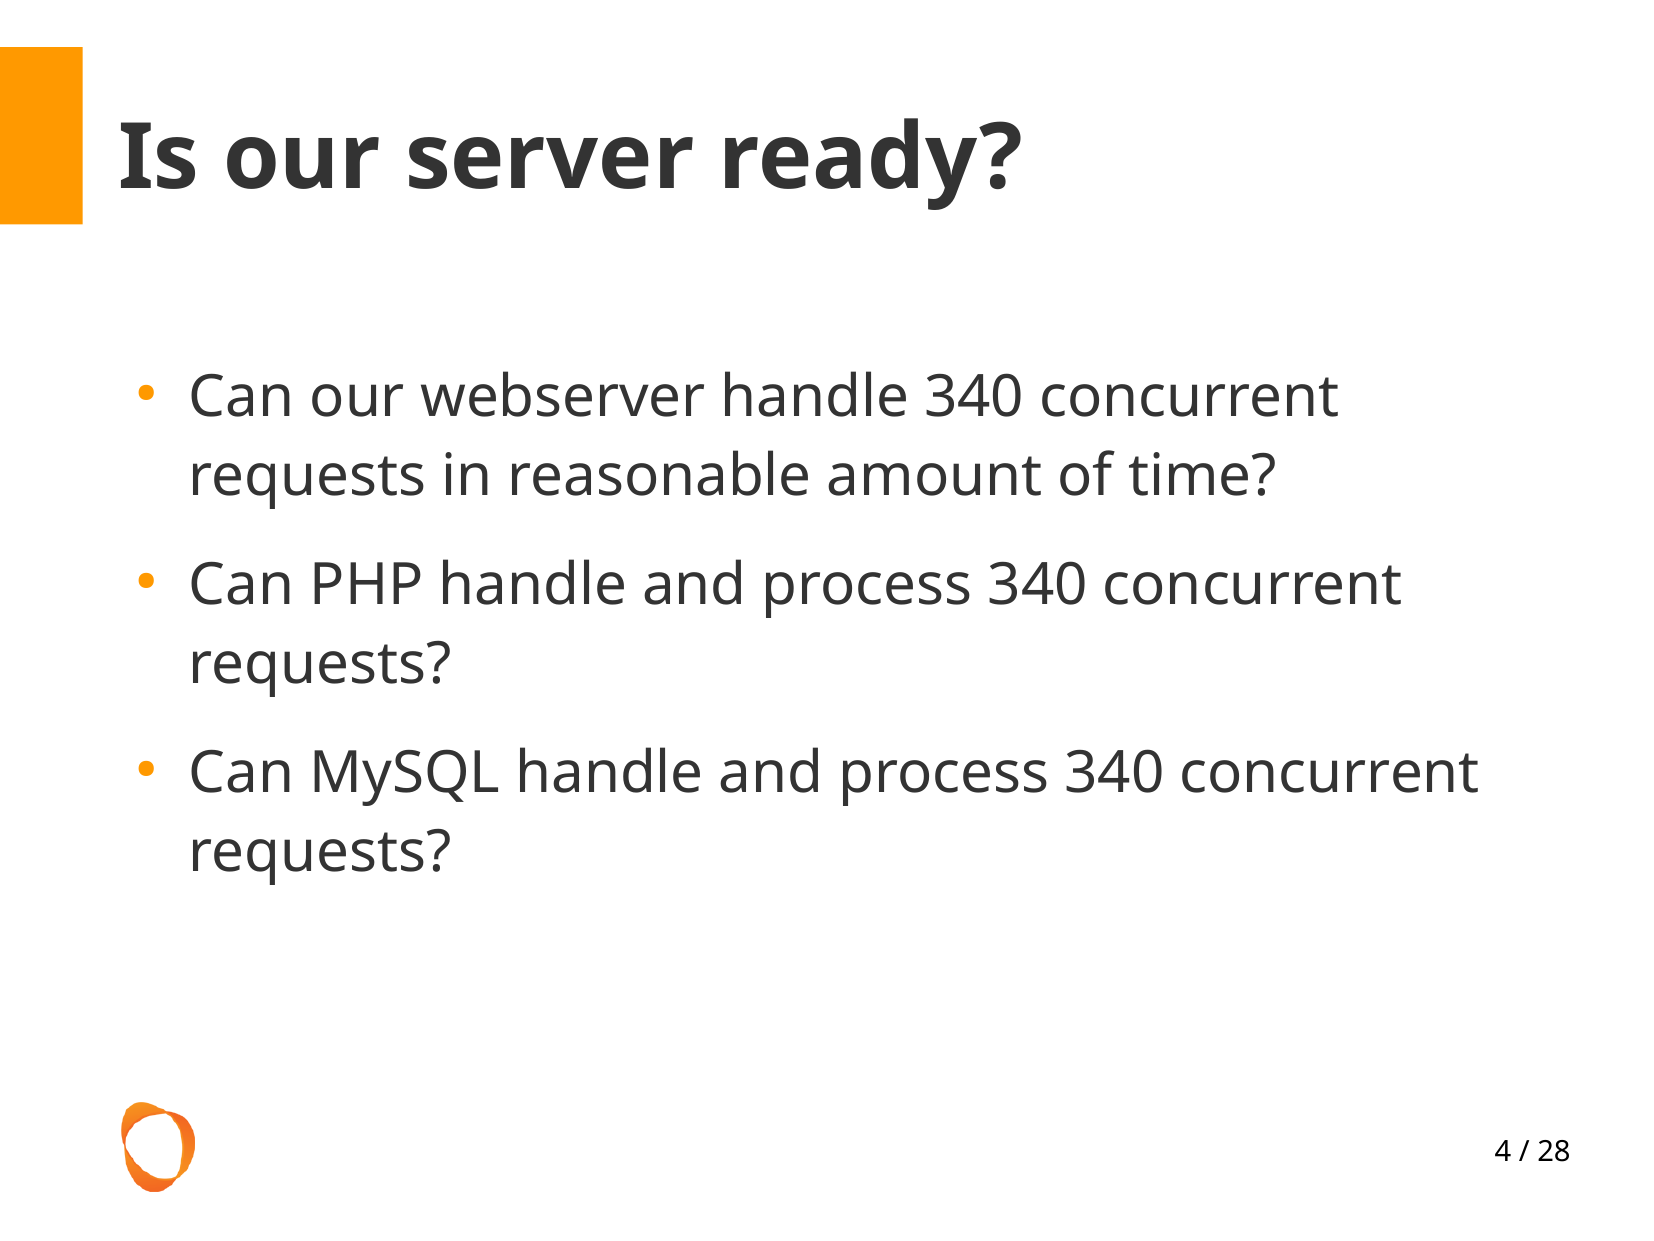

# Is our server ready?
Can our webserver handle 340 concurrent requests in reasonable amount of time?
Can PHP handle and process 340 concurrent requests?
Can MySQL handle and process 340 concurrent requests?
4